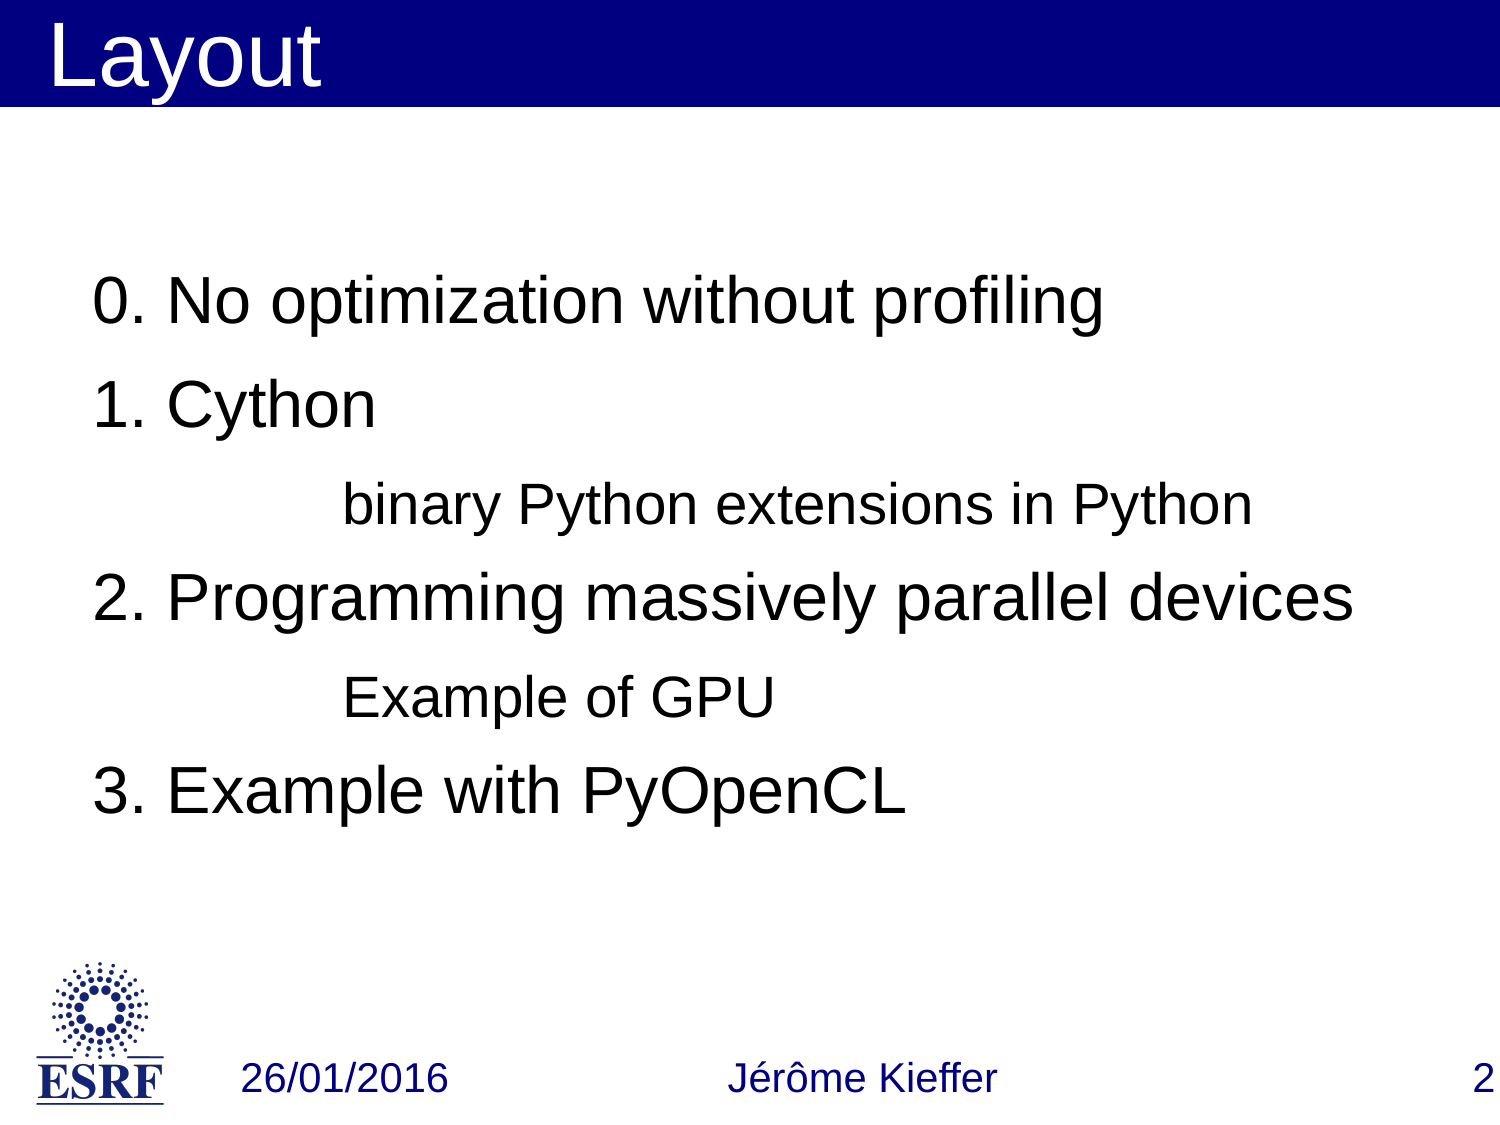

# Layout
 No optimization without profiling
 Cython
binary Python extensions in Python
 Programming massively parallel devices
Example of GPU
 Example with PyOpenCL
26/01/2016
Jérôme Kieffer
2